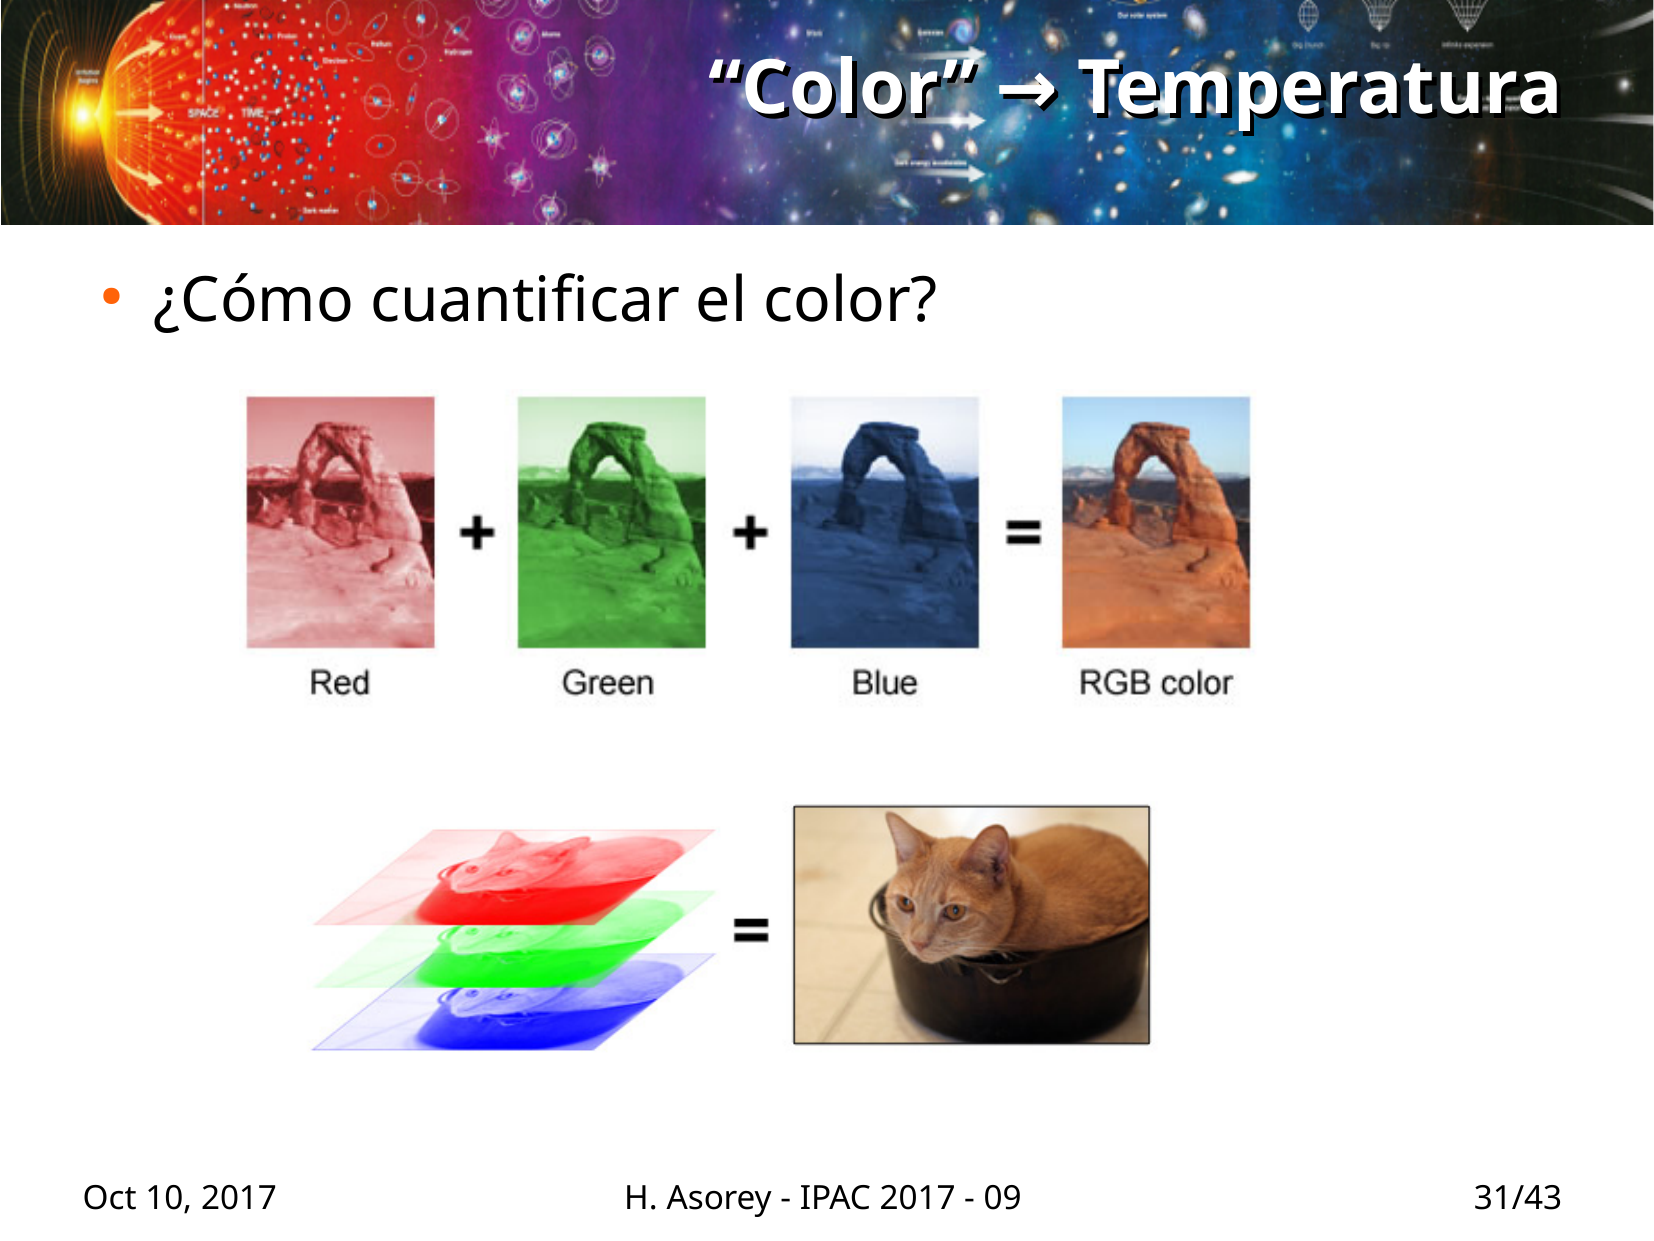

# “Color” → Temperatura
¿Cómo cuantificar el color?
Oct 10, 2017
H. Asorey - IPAC 2017 - 09
31